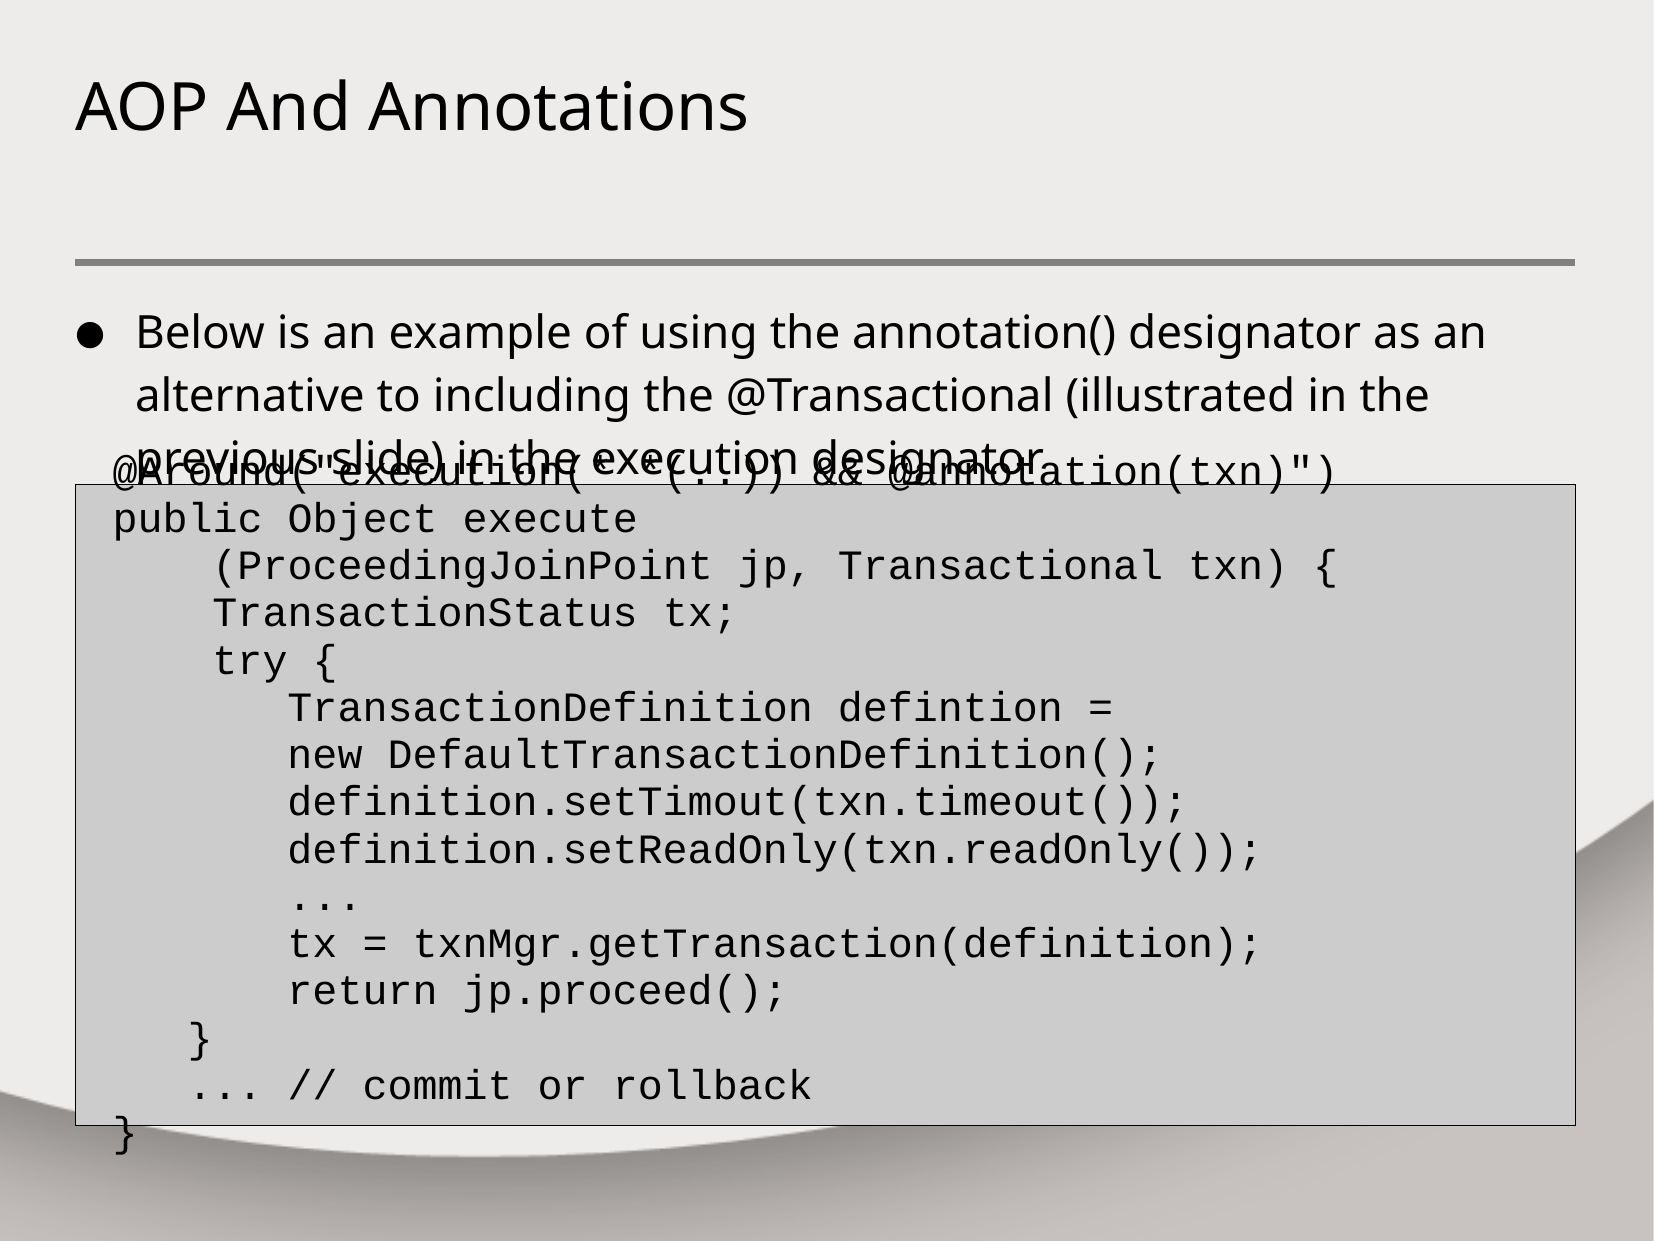

# AOP And Annotations
Below is an example of using the annotation() designator as an alternative to including the @Transactional (illustrated in the previous slide) in the execution designator
@Around("execution(* *(..)) && @annotation(txn)")
public Object execute
 (ProceedingJoinPoint jp, Transactional txn) {
 TransactionStatus tx;
 try {
 TransactionDefinition defintion =
 new DefaultTransactionDefinition();
 definition.setTimout(txn.timeout());
 definition.setReadOnly(txn.readOnly());
 ...
 tx = txnMgr.getTransaction(definition);
 return jp.proceed();
 }
 ... // commit or rollback
}